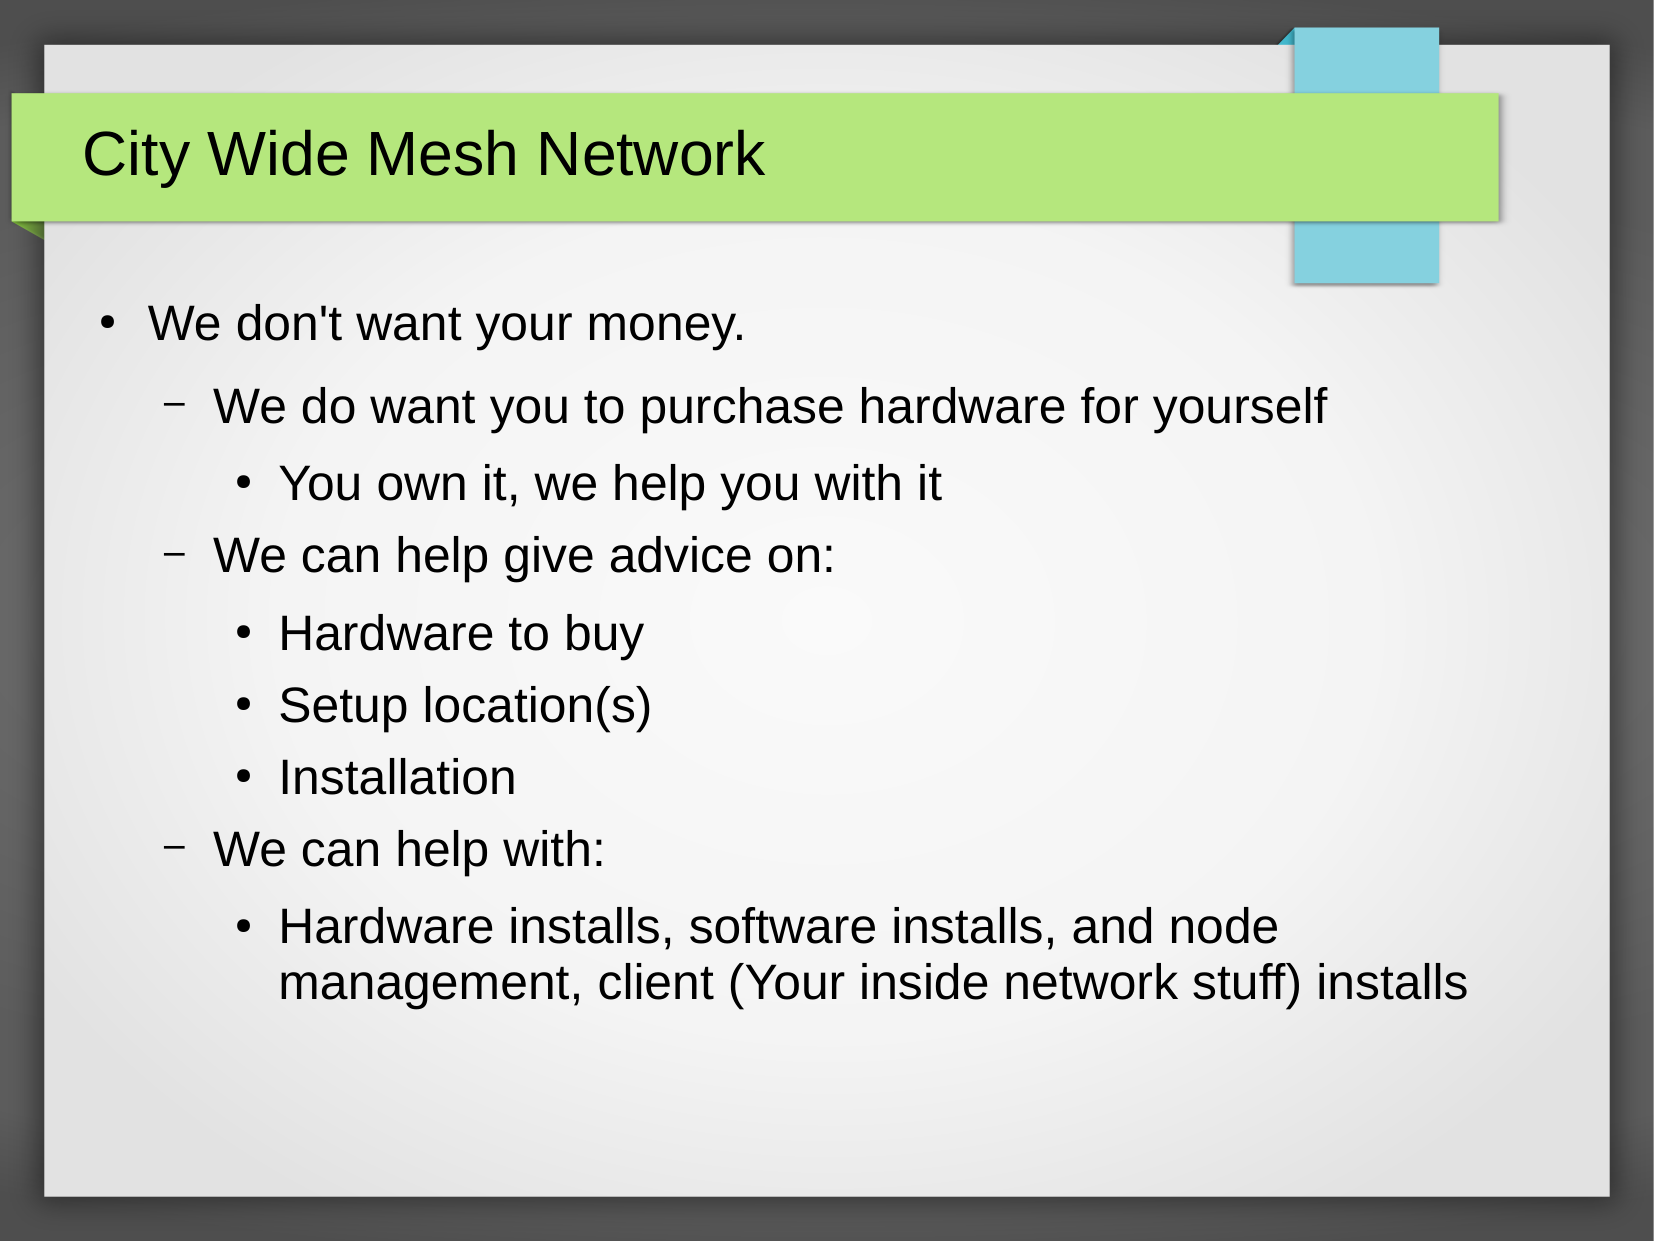

# City Wide Mesh Network
We don't want your money.
We do want you to purchase hardware for yourself
You own it, we help you with it
We can help give advice on:
Hardware to buy
Setup location(s)
Installation
We can help with:
Hardware installs, software installs, and node management, client (Your inside network stuff) installs